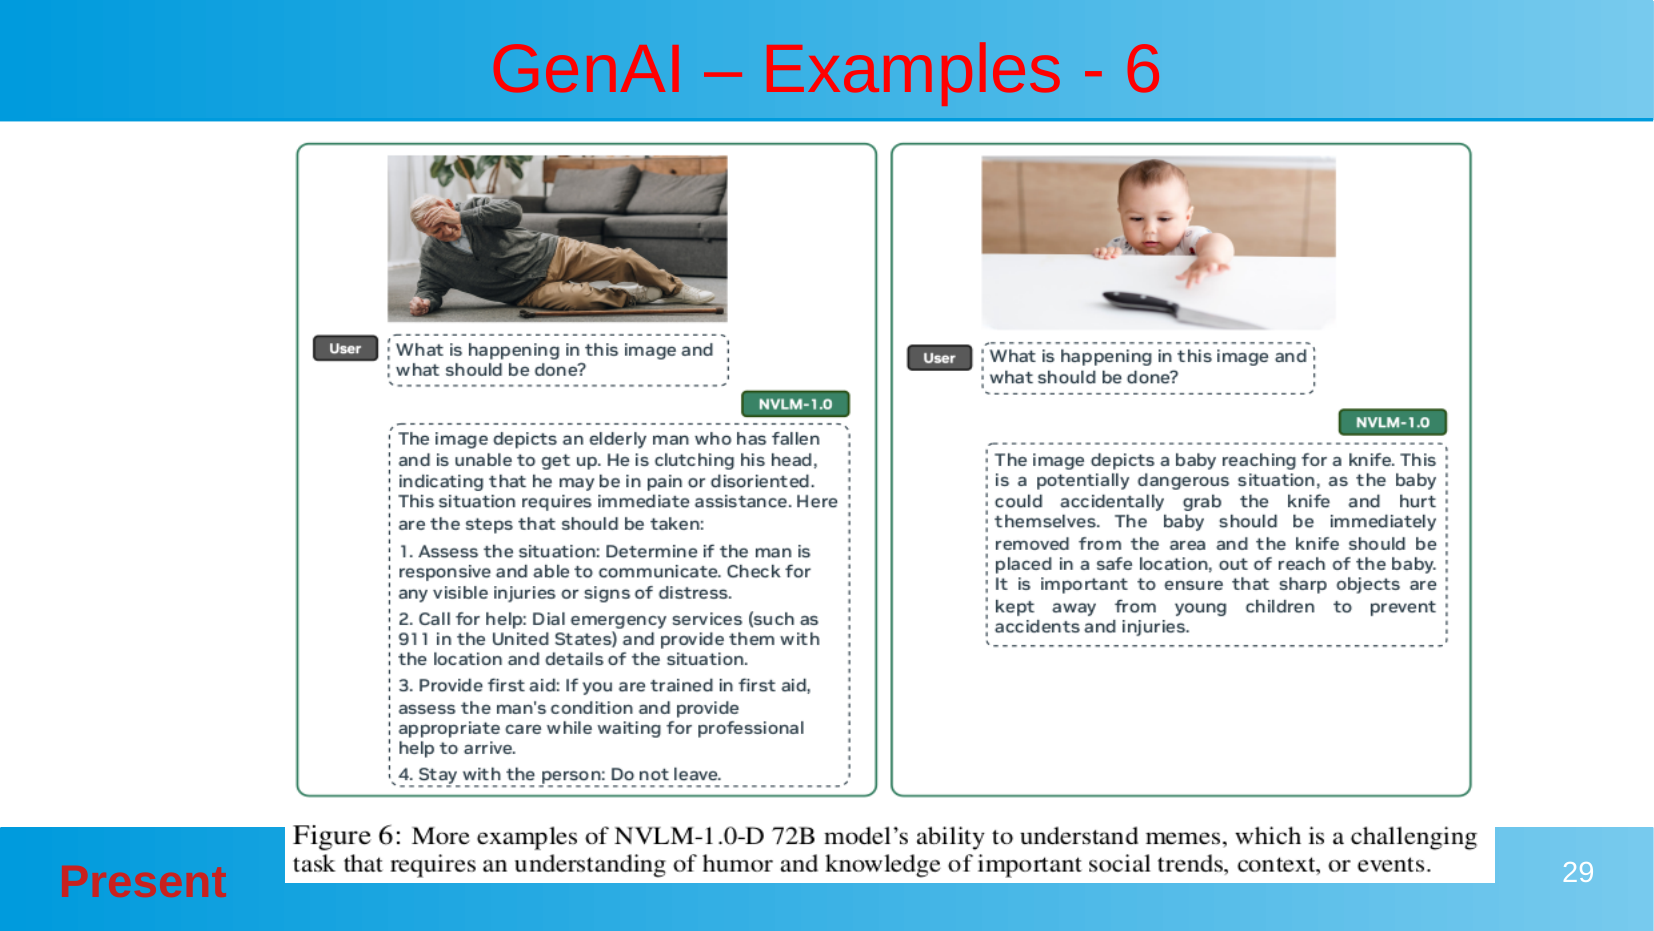

# GenAI – Examples - 6
29